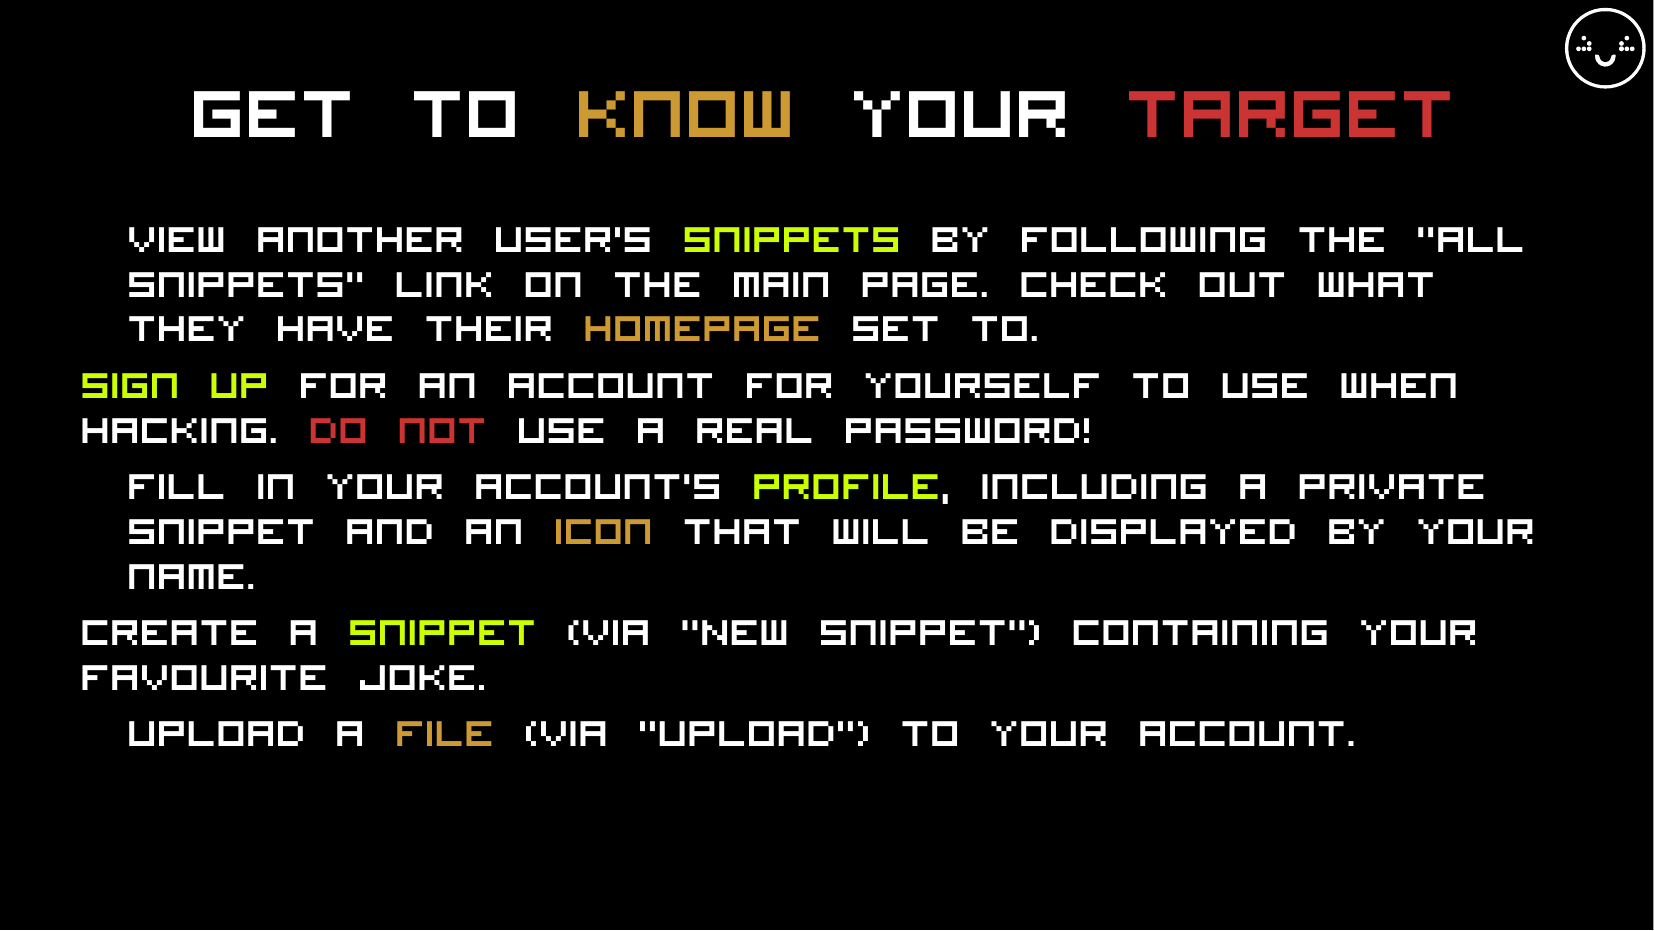

# Get to know your target
View another user's snippets by following the "All snippets" link on the main page. check out what they have their Homepage set to.
Sign up for an account for yourself to use when hacking. Do not use a real password!
Fill in your account's profile, including a private snippet and an icon that will be displayed by your name.
Create a snippet (via "New Snippet") containing your favourite joke.
Upload a file (via "Upload") to your account.